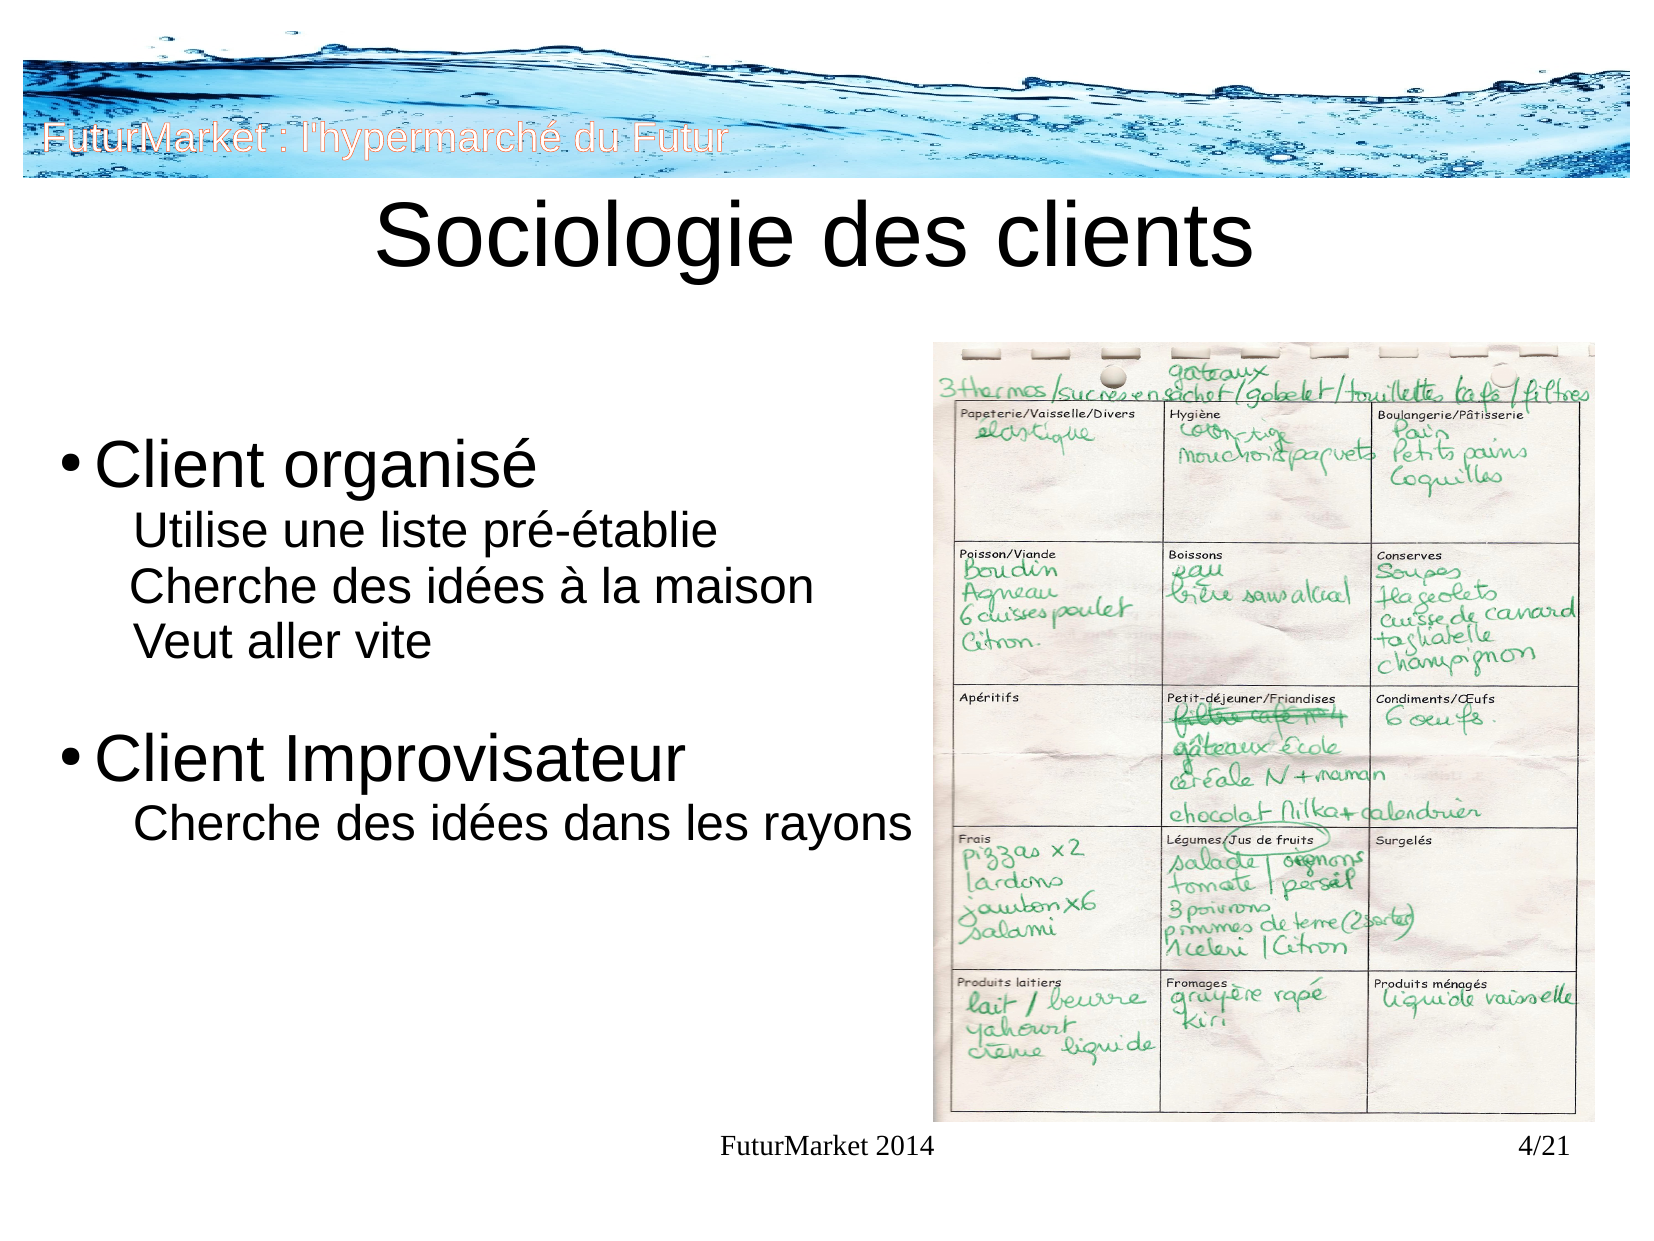

Sociologie des clients
# Client organisé
	Utilise une liste pré-établie
 Cherche des idées à la maison
	Veut aller vite
Client Improvisateur
	Cherche des idées dans les rayons
FuturMarket 2014
4